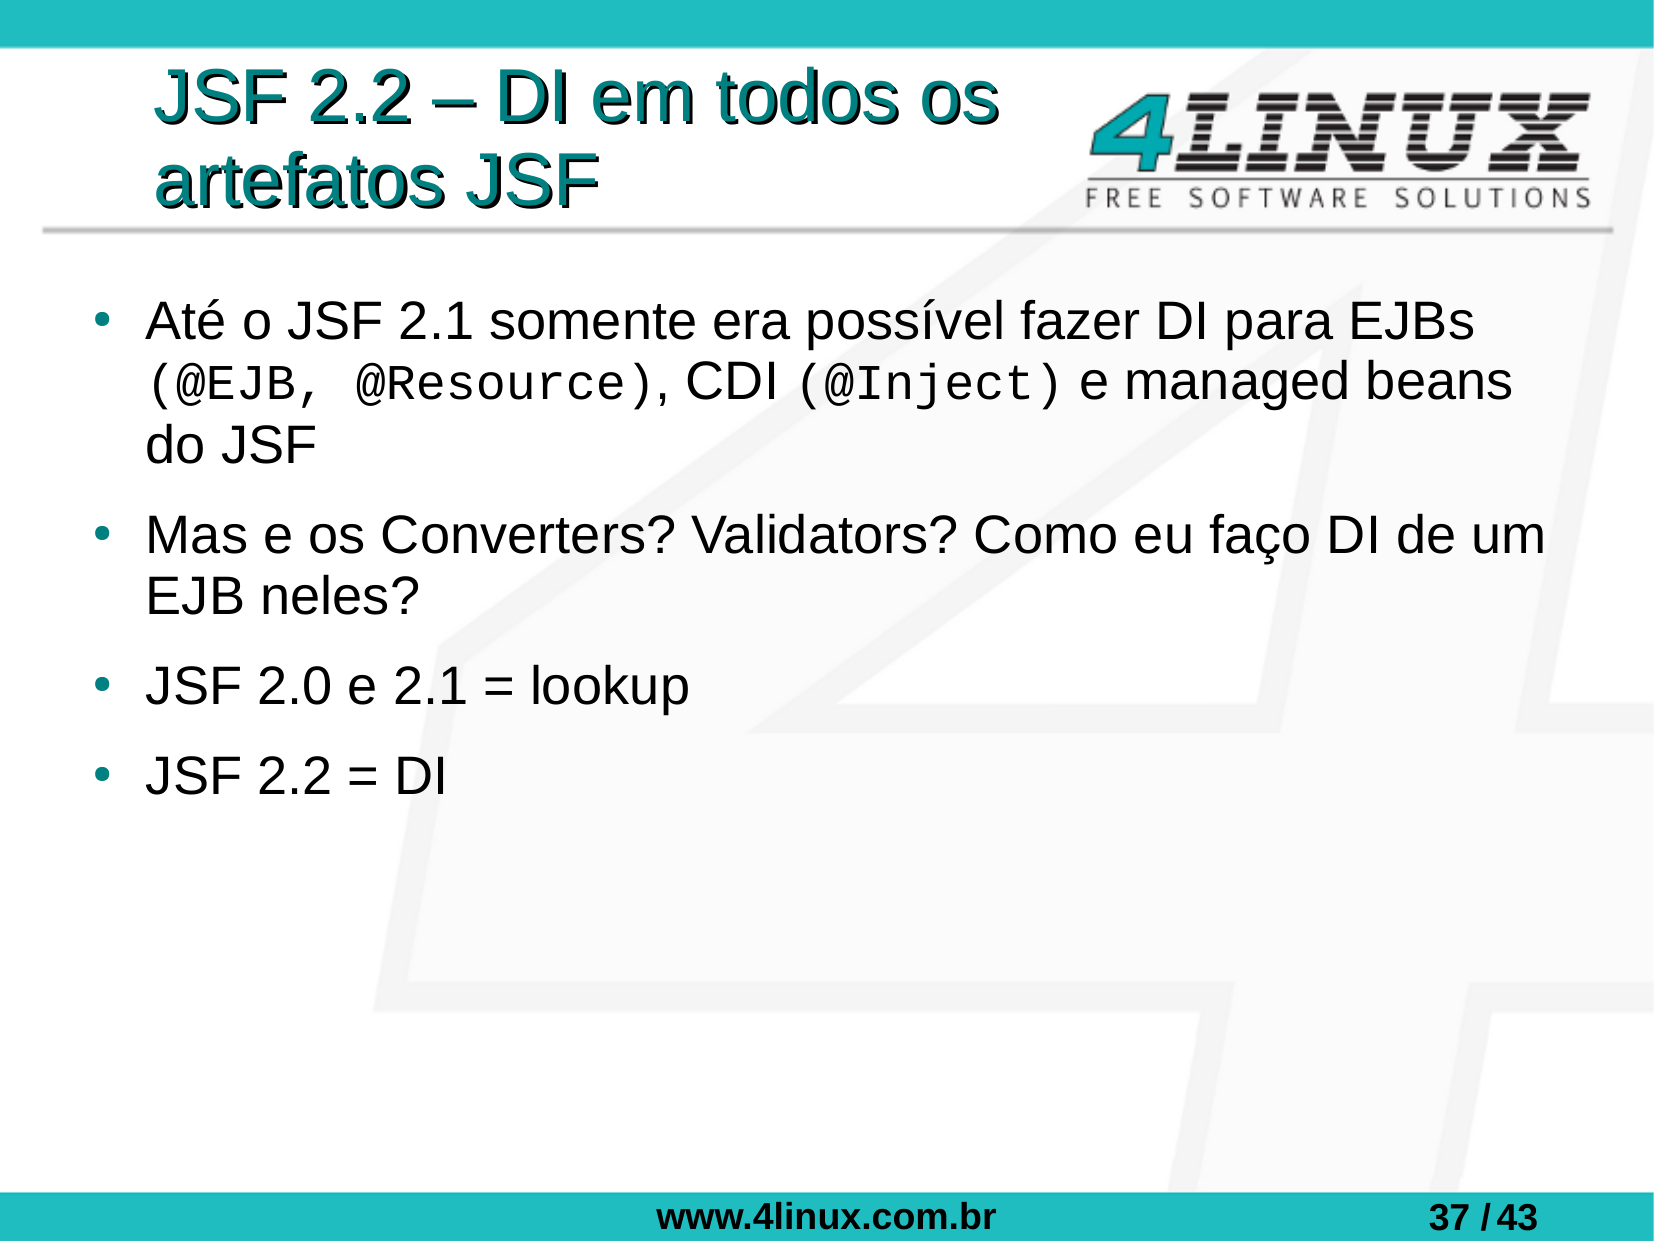

# JSF 2.2 – DI em todos os artefatos JSF
Até o JSF 2.1 somente era possível fazer DI para EJBs (@EJB, @Resource), CDI (@Inject) e managed beans do JSF
Mas e os Converters? Validators? Como eu faço DI de um EJB neles?
JSF 2.0 e 2.1 = lookup
JSF 2.2 = DI